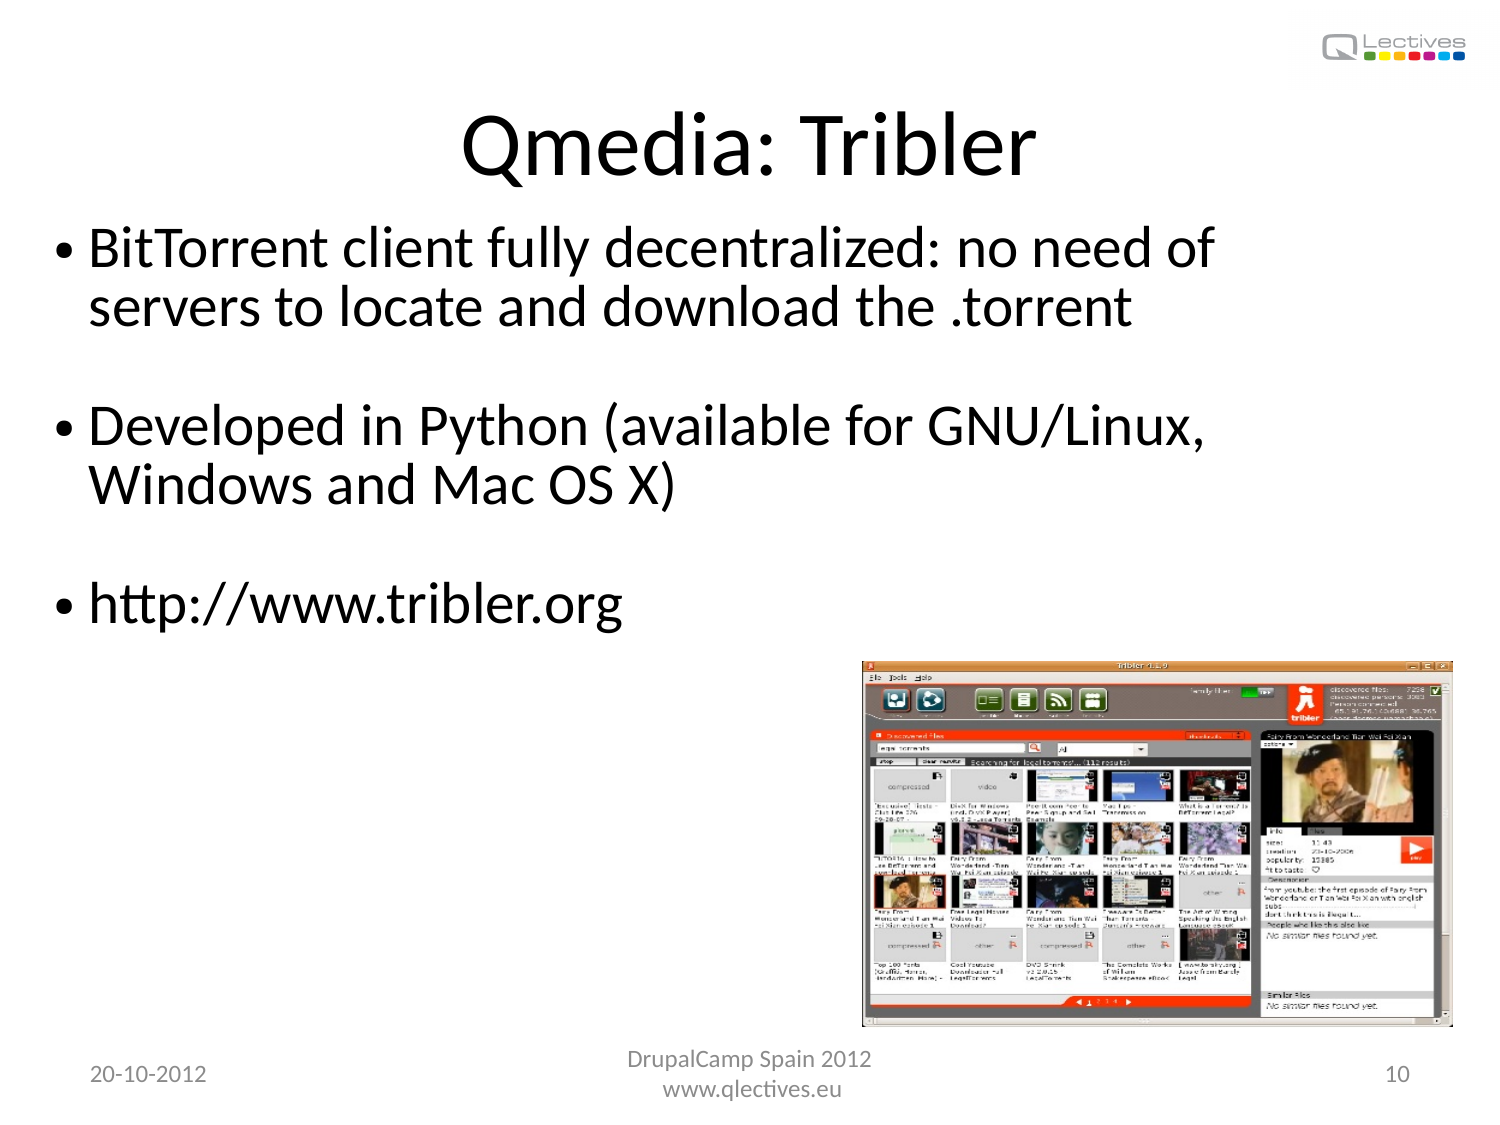

Qmedia: Tribler
BitTorrent client fully decentralized: no need of servers to locate and download the .torrent
Developed in Python (available for GNU/Linux, Windows and Mac OS X)
http://www.tribler.org
20-10-2012
DrupalCamp Spain 2012
 www.qlectives.eu